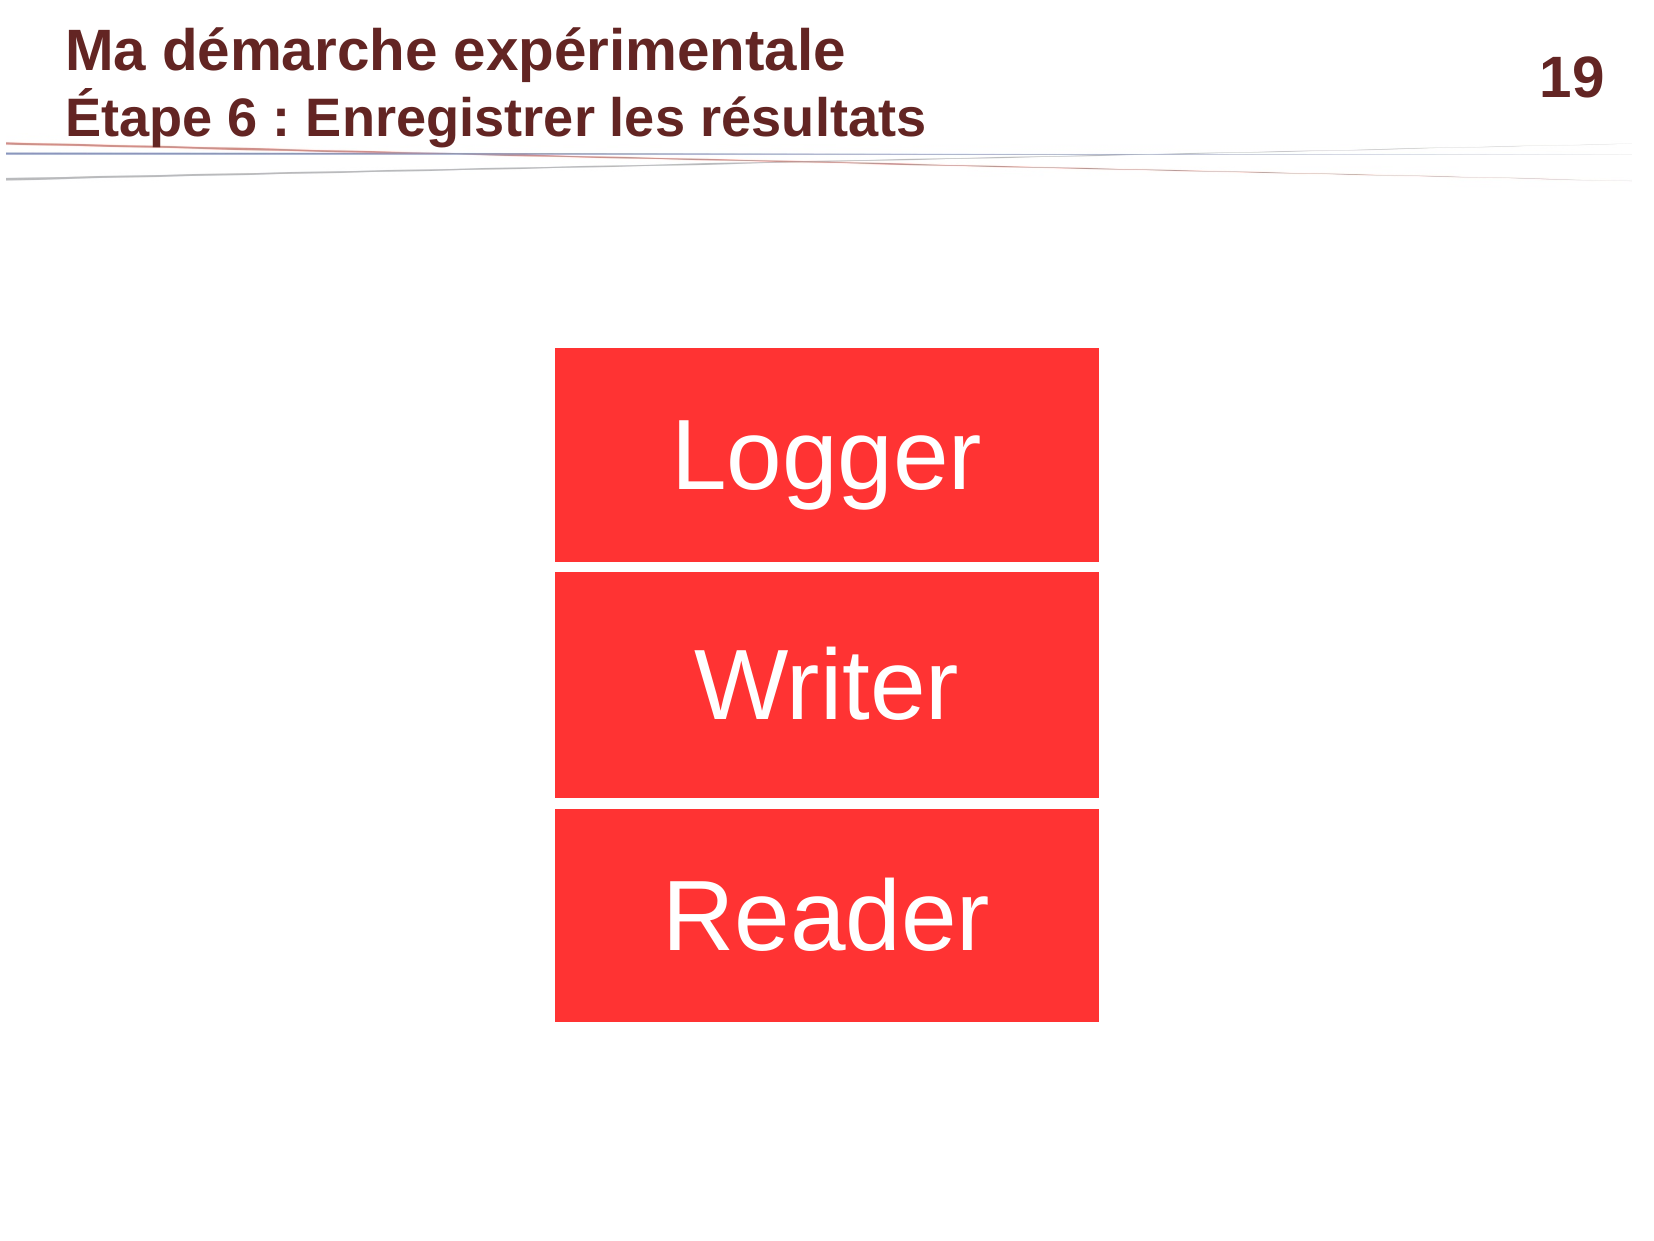

# Ma démarche expérimentale Étape 6 : Enregistrer les résultats
19
Logger
Writer
Reader